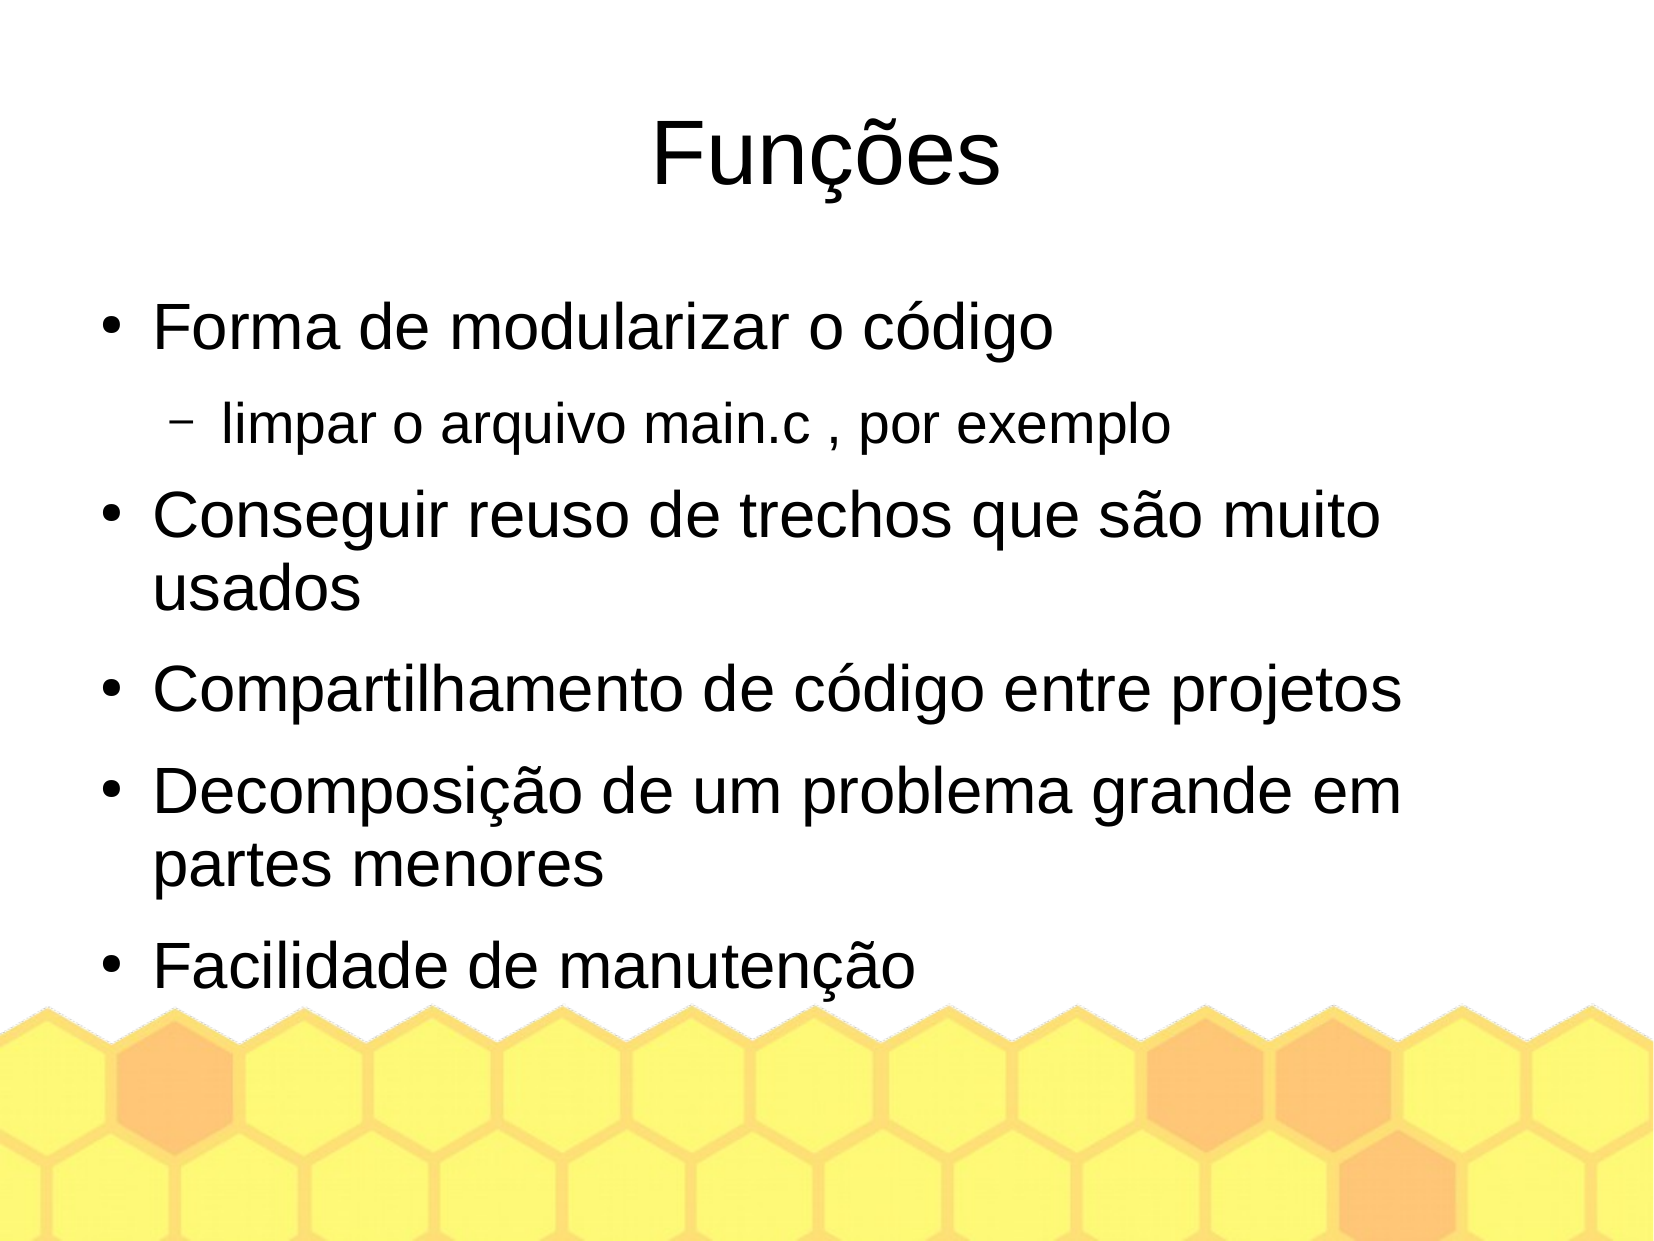

# Funções
Forma de modularizar o código
limpar o arquivo main.c , por exemplo
Conseguir reuso de trechos que são muito usados
Compartilhamento de código entre projetos
Decomposição de um problema grande em partes menores
Facilidade de manutenção